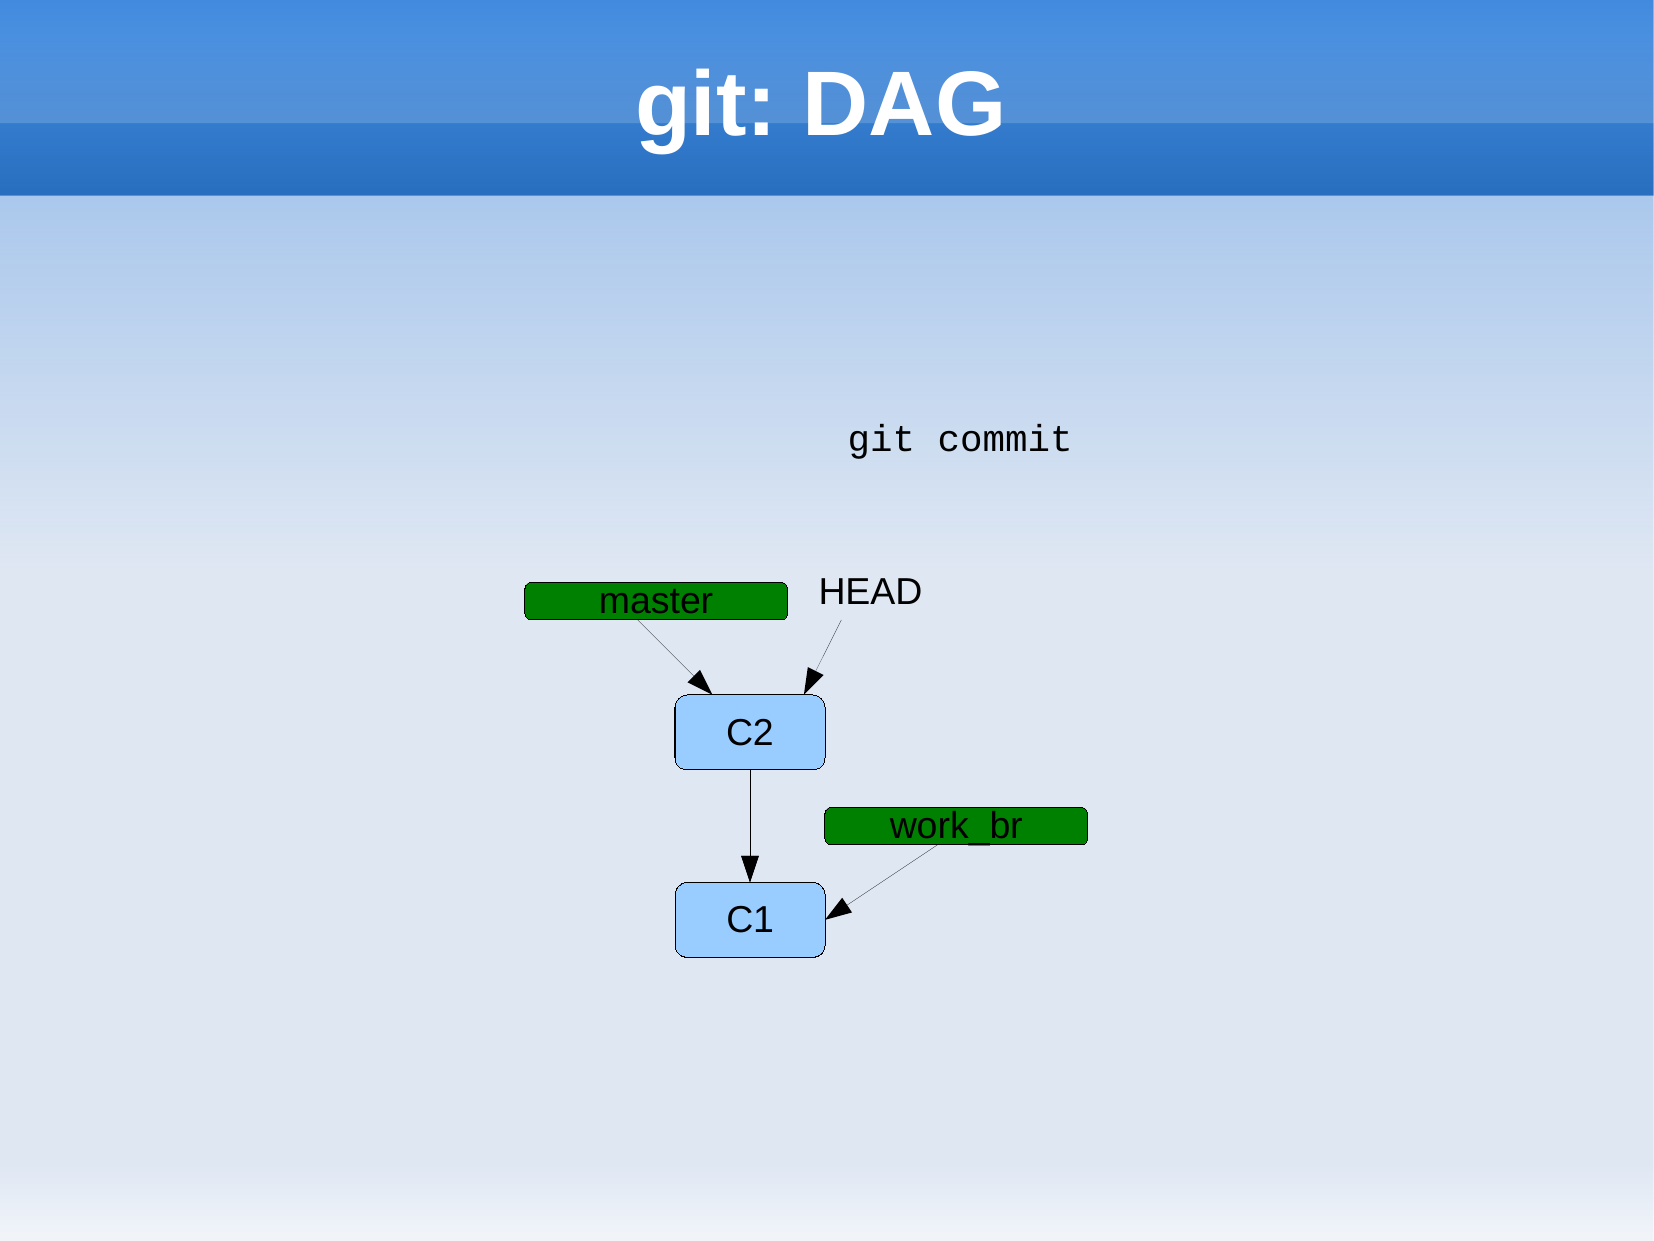

# git: DAG
git commit
HEAD
master
C1
C2
work_br
C1
C1